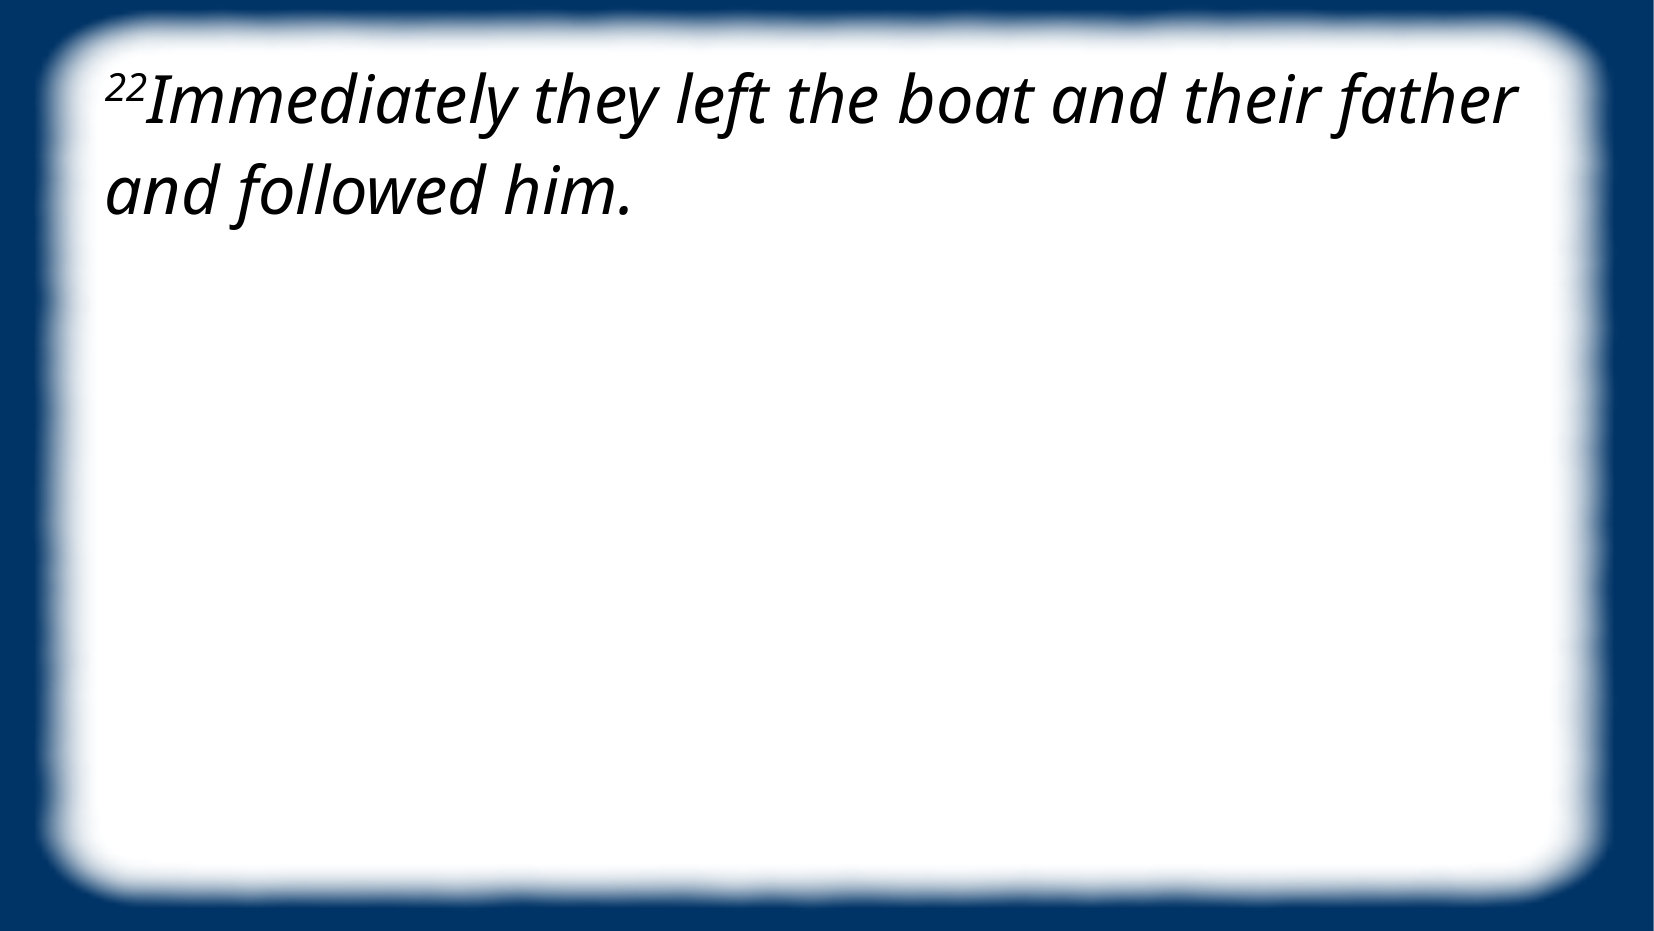

22Immediately they left the boat and their father and followed him.